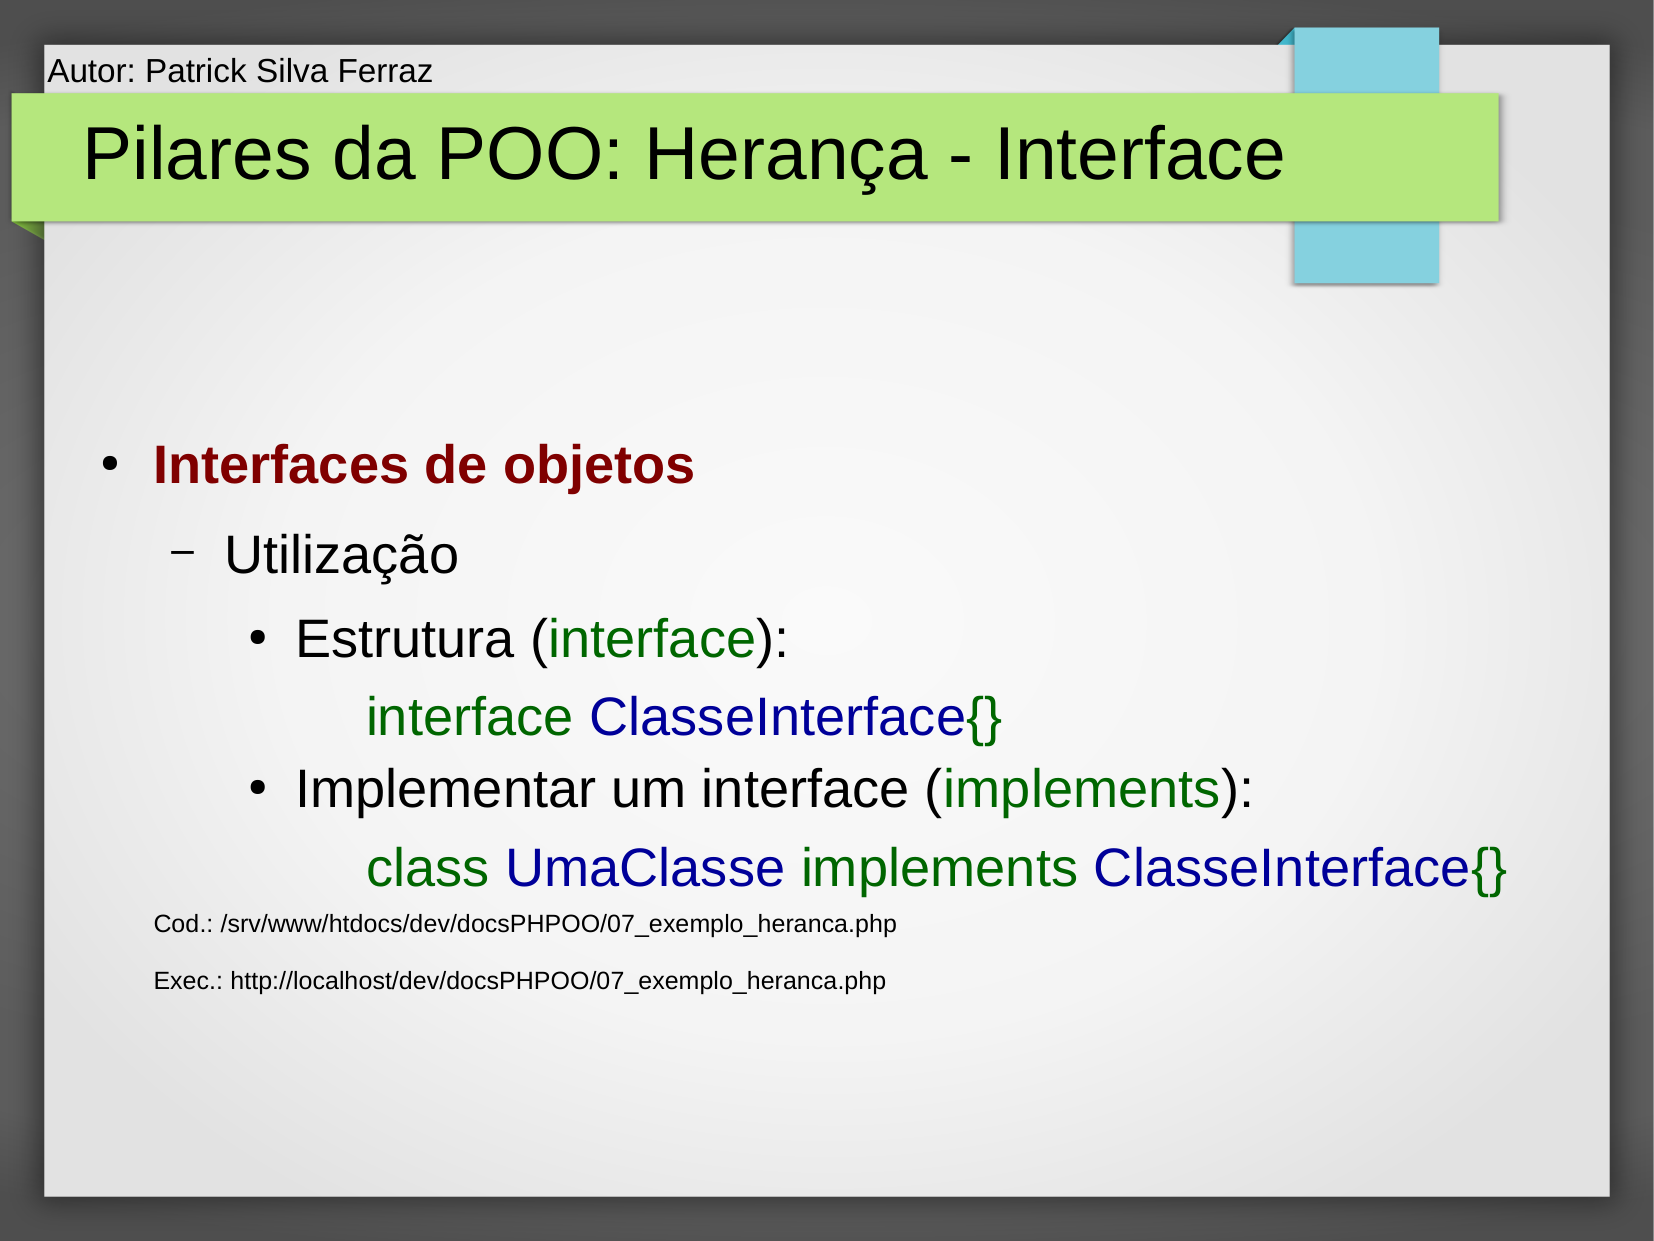

Autor: Patrick Silva Ferraz
# Pilares da POO: Herança - Interface
Interfaces de objetos
Utilização
Estrutura (interface):
interface ClasseInterface{}
Implementar um interface (implements):
class UmaClasse implements ClasseInterface{}
Cod.: /srv/www/htdocs/dev/docsPHPOO/07_exemplo_heranca.php
Exec.: http://localhost/dev/docsPHPOO/07_exemplo_heranca.php